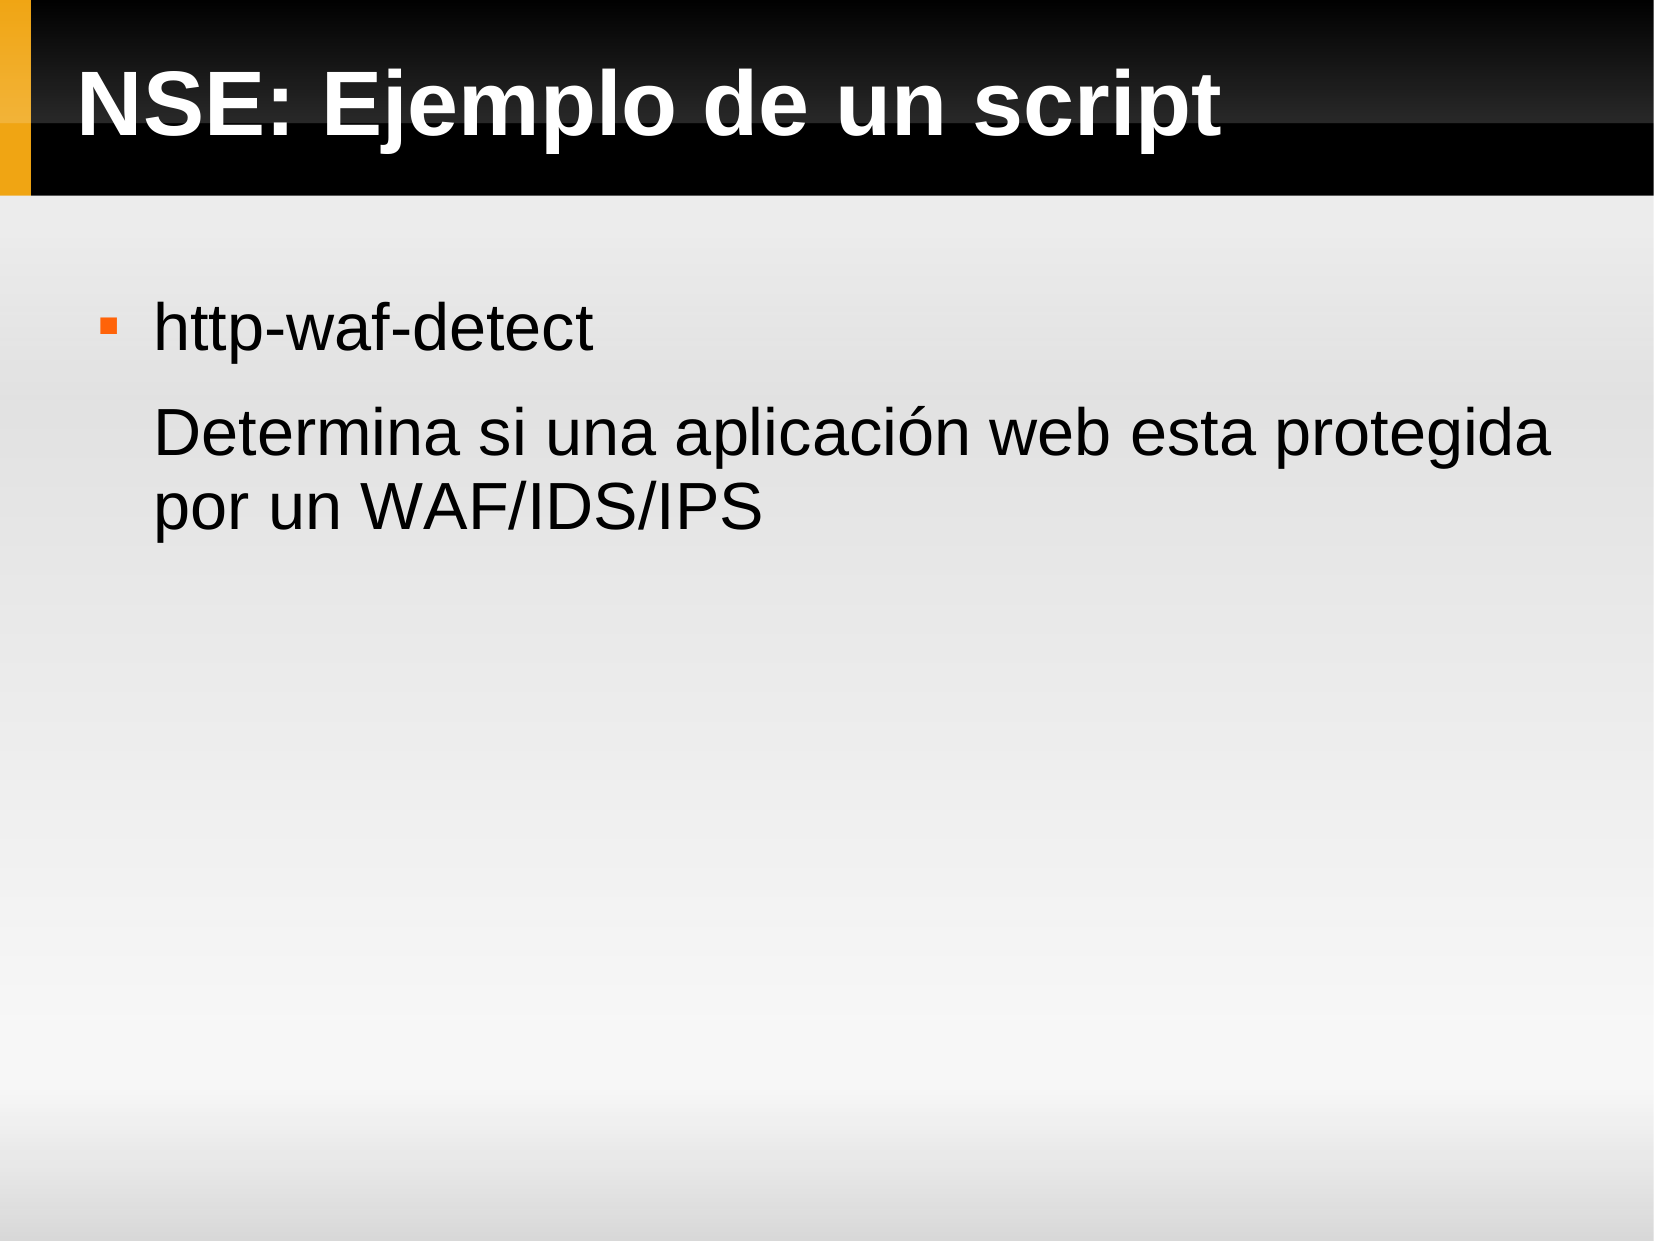

# NSE: Ejemplo de un script
http-waf-detect
Determina si una aplicación web esta protegida por un WAF/IDS/IPS